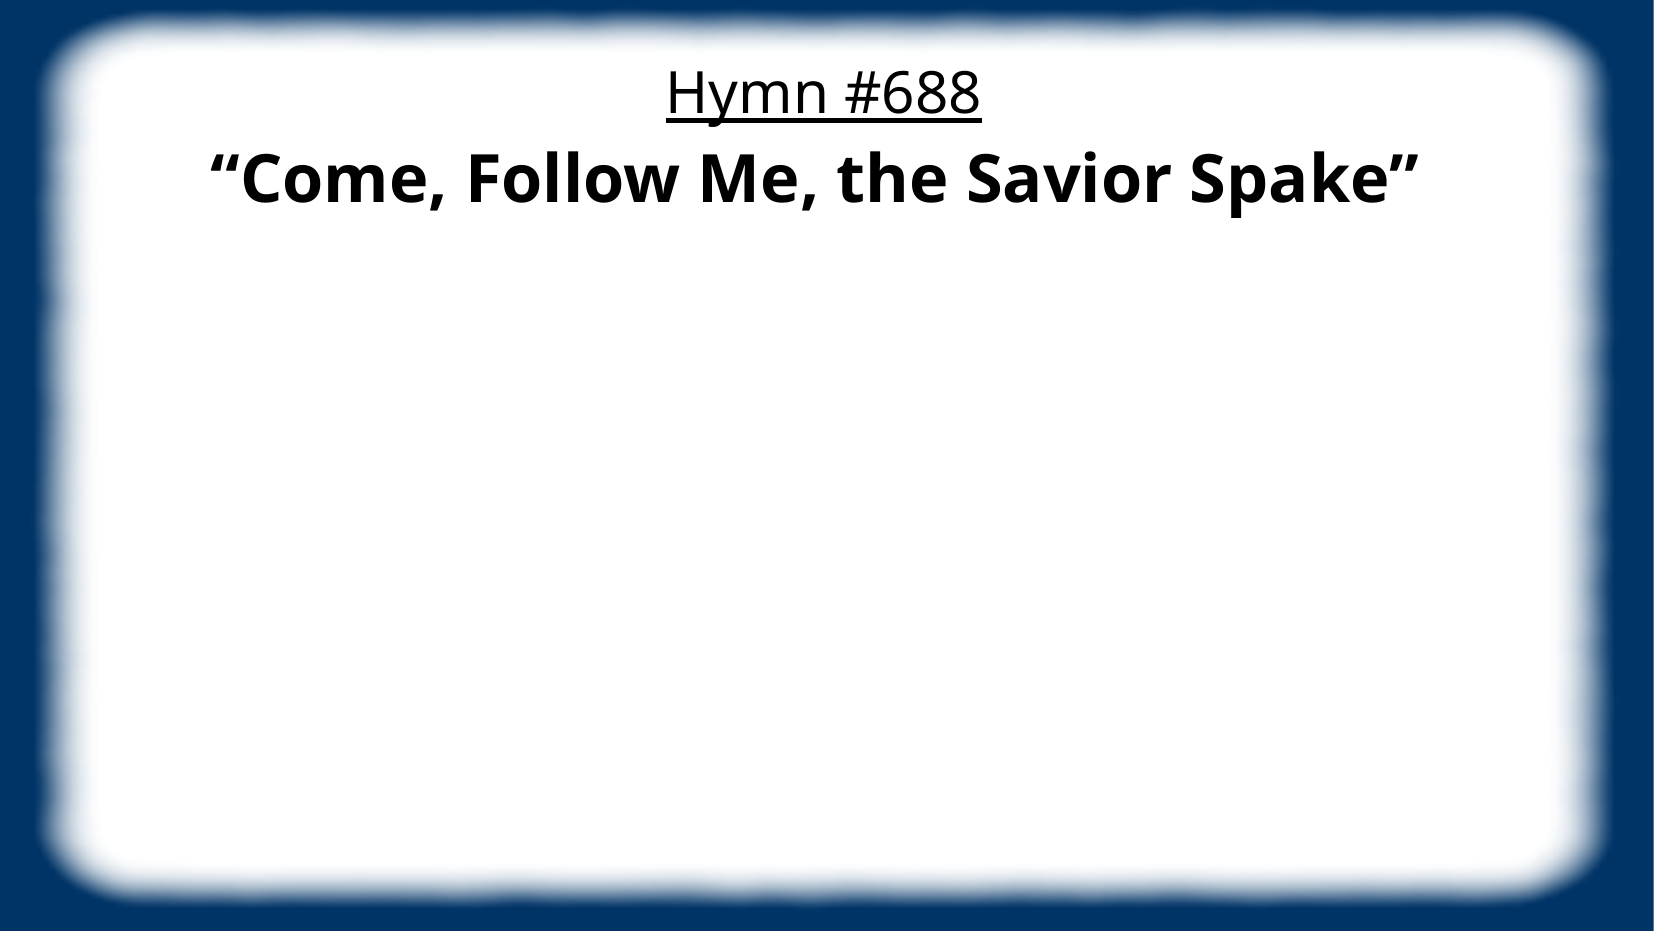

Hymn #688
“Come, Follow Me, the Savior Spake”